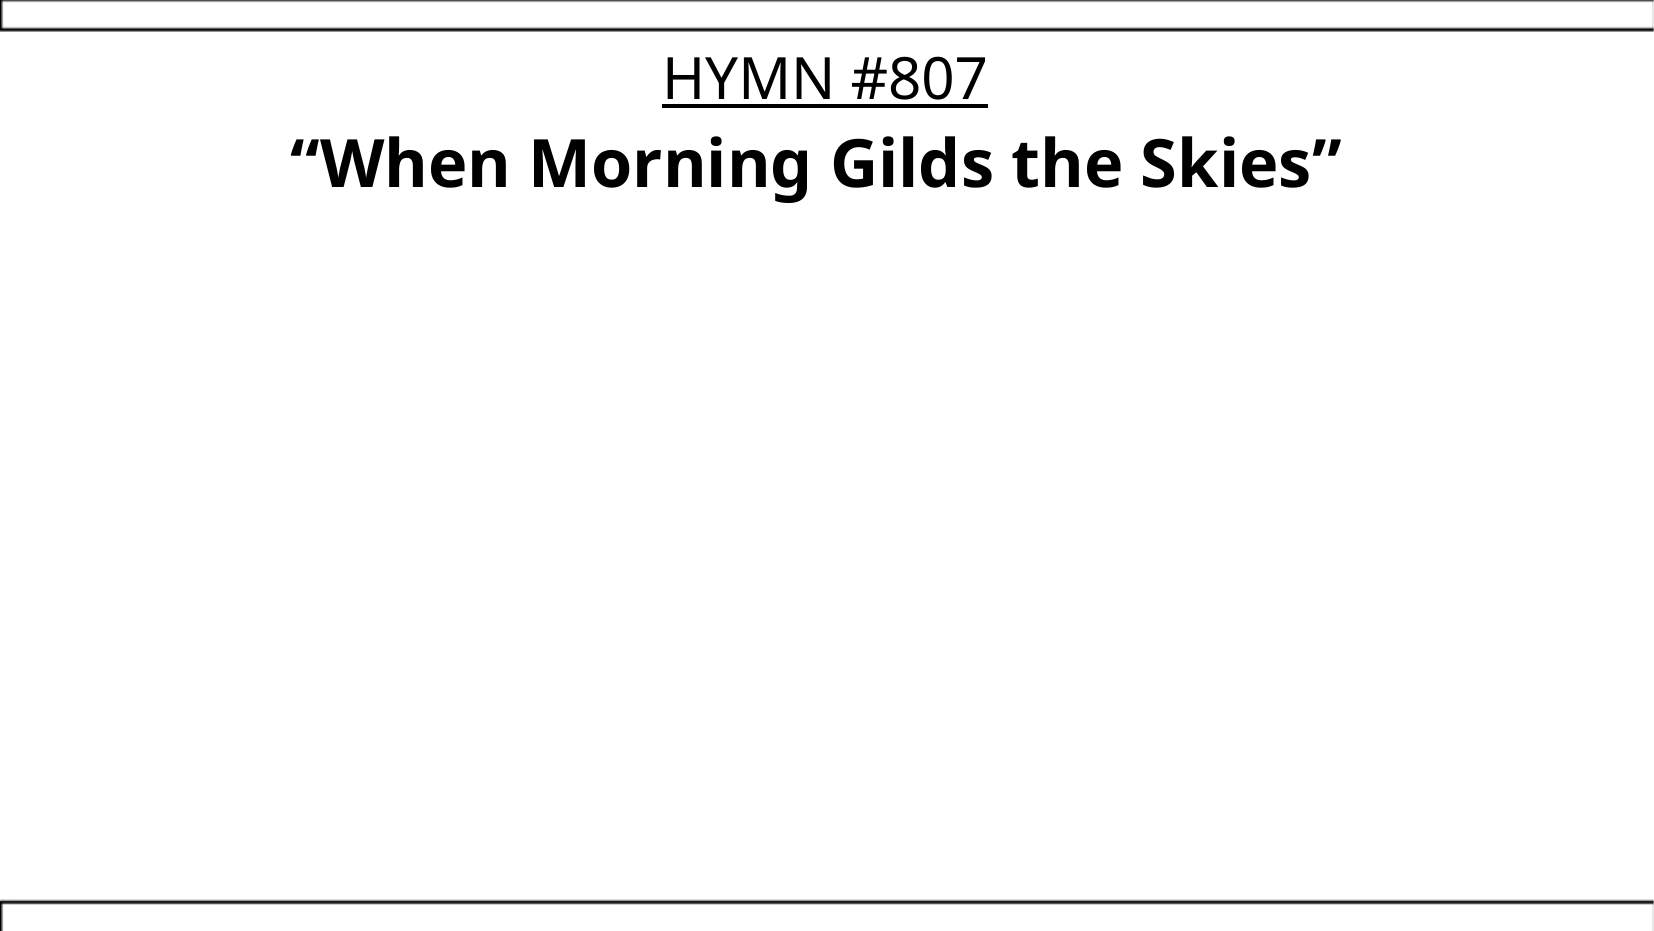

HYMN #807
“When Morning Gilds the Skies”